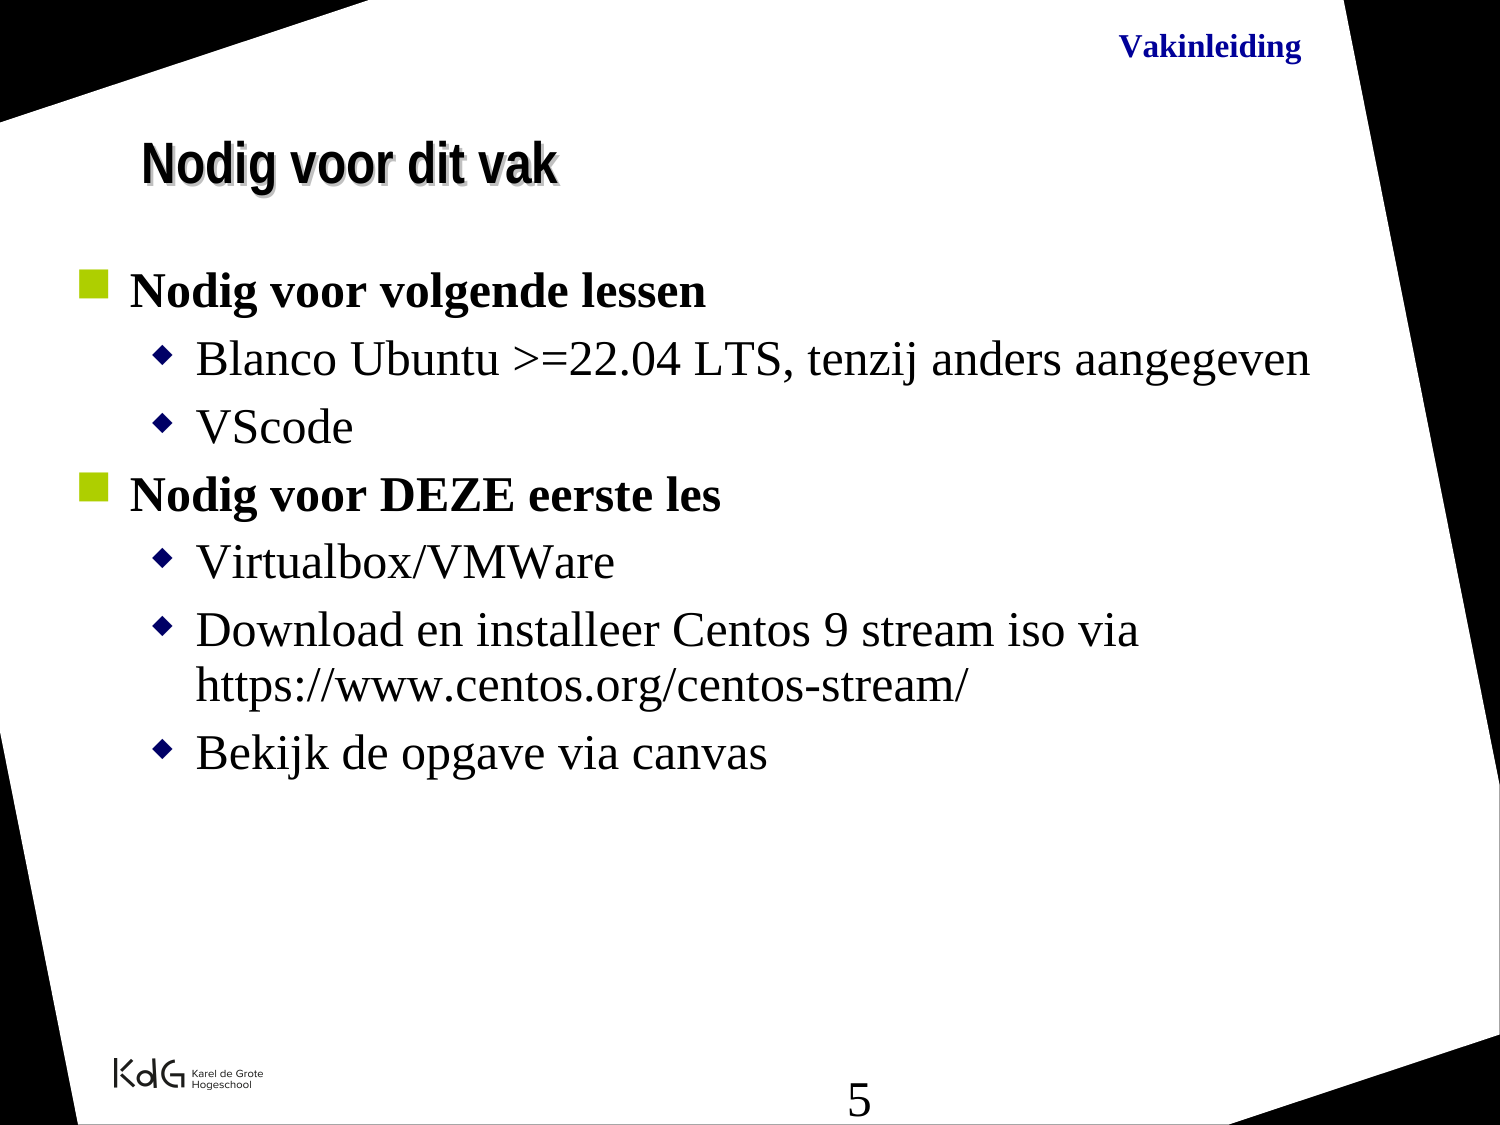

# Nodig voor dit vak
Nodig voor volgende lessen
Blanco Ubuntu >=22.04 LTS, tenzij anders aangegeven
VScode
Nodig voor DEZE eerste les
Virtualbox/VMWare
Download en installeer Centos 9 stream iso via https://www.centos.org/centos-stream/
Bekijk de opgave via canvas